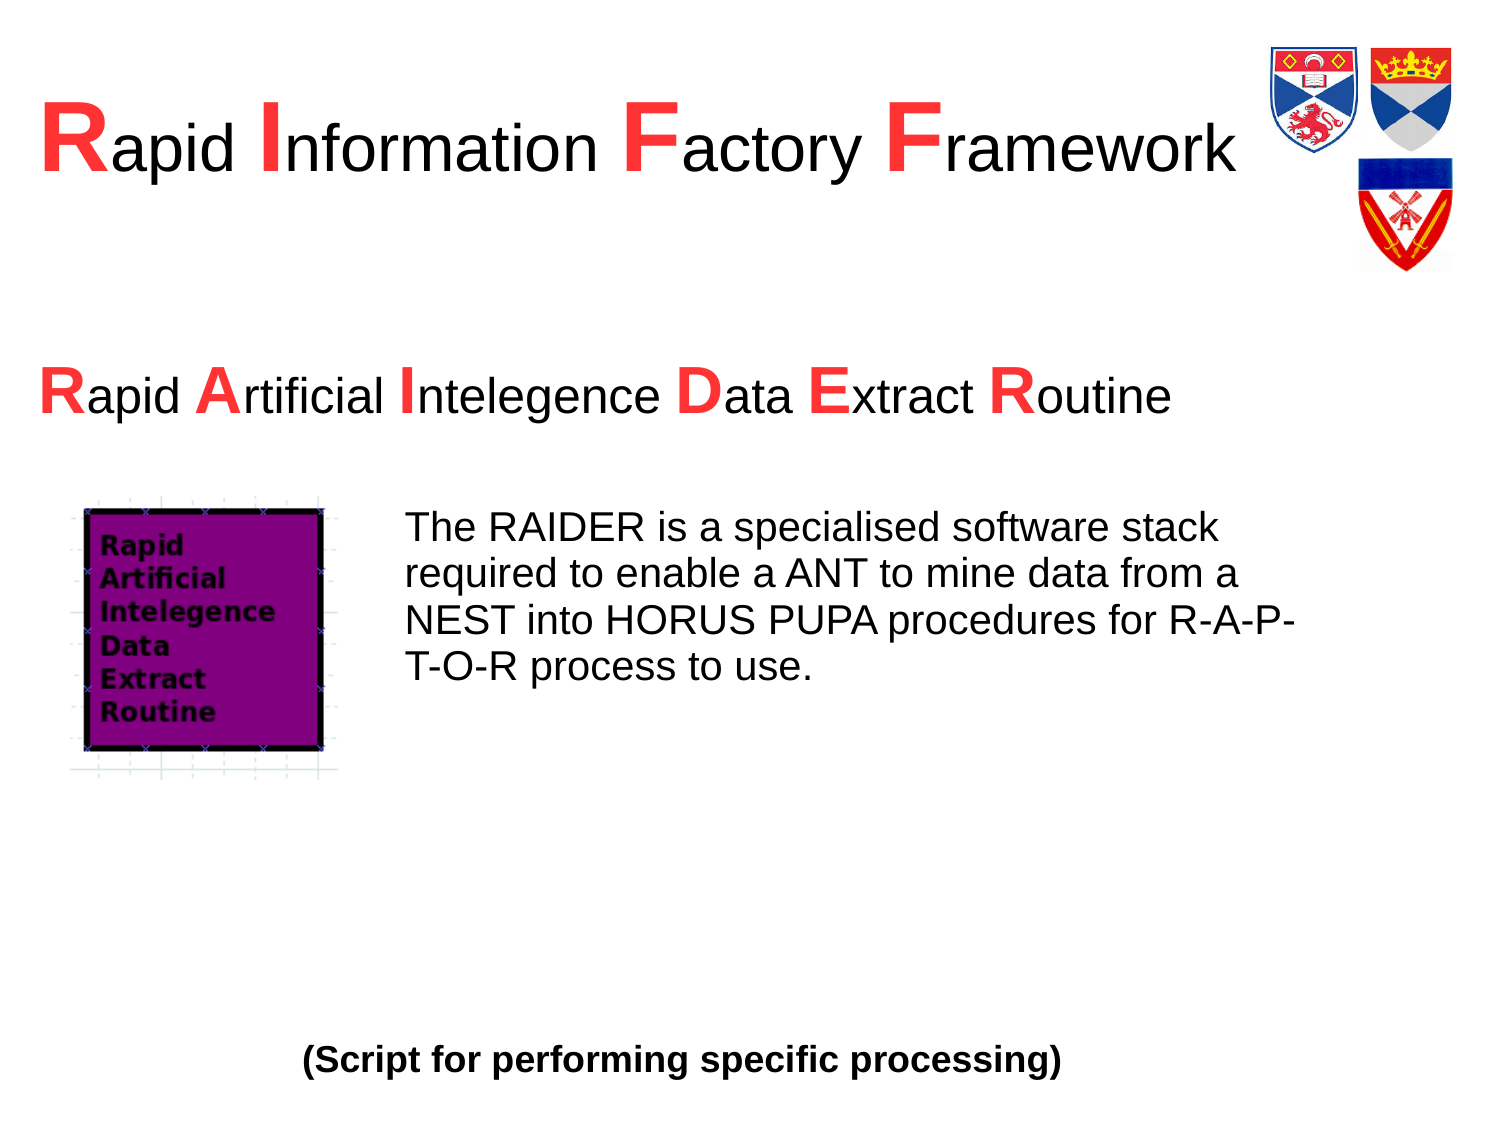

Rapid Information Factory Framework
Rapid Artificial Intelegence Data Extract Routine
The RAIDER is a specialised software stack required to enable a ANT to mine data from a NEST into HORUS PUPA procedures for R-A-P-T-O-R process to use.
(Script for performing specific processing)